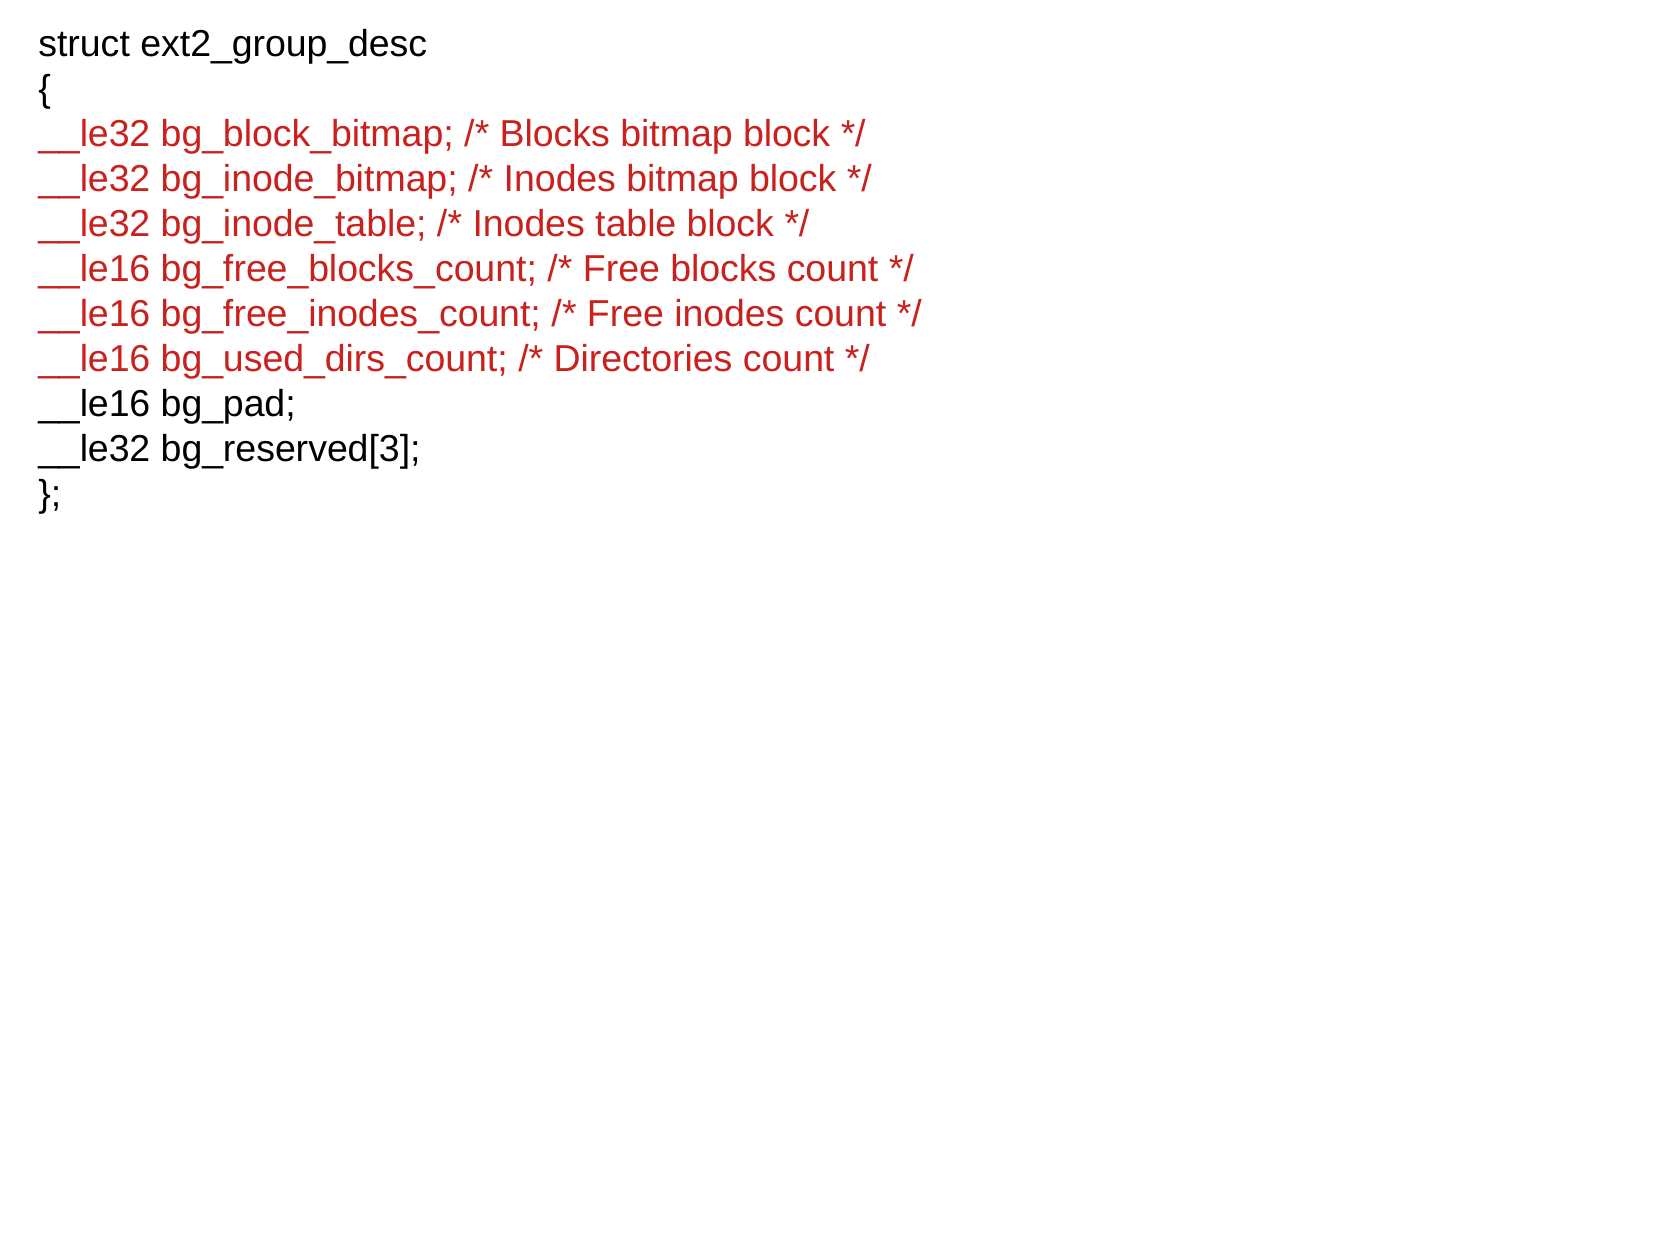

struct ext2_group_desc
{
__le32 bg_block_bitmap; /* Blocks bitmap block */
__le32 bg_inode_bitmap; /* Inodes bitmap block */
__le32 bg_inode_table; /* Inodes table block */
__le16 bg_free_blocks_count; /* Free blocks count */
__le16 bg_free_inodes_count; /* Free inodes count */
__le16 bg_used_dirs_count; /* Directories count */
__le16 bg_pad;
__le32 bg_reserved[3];
};